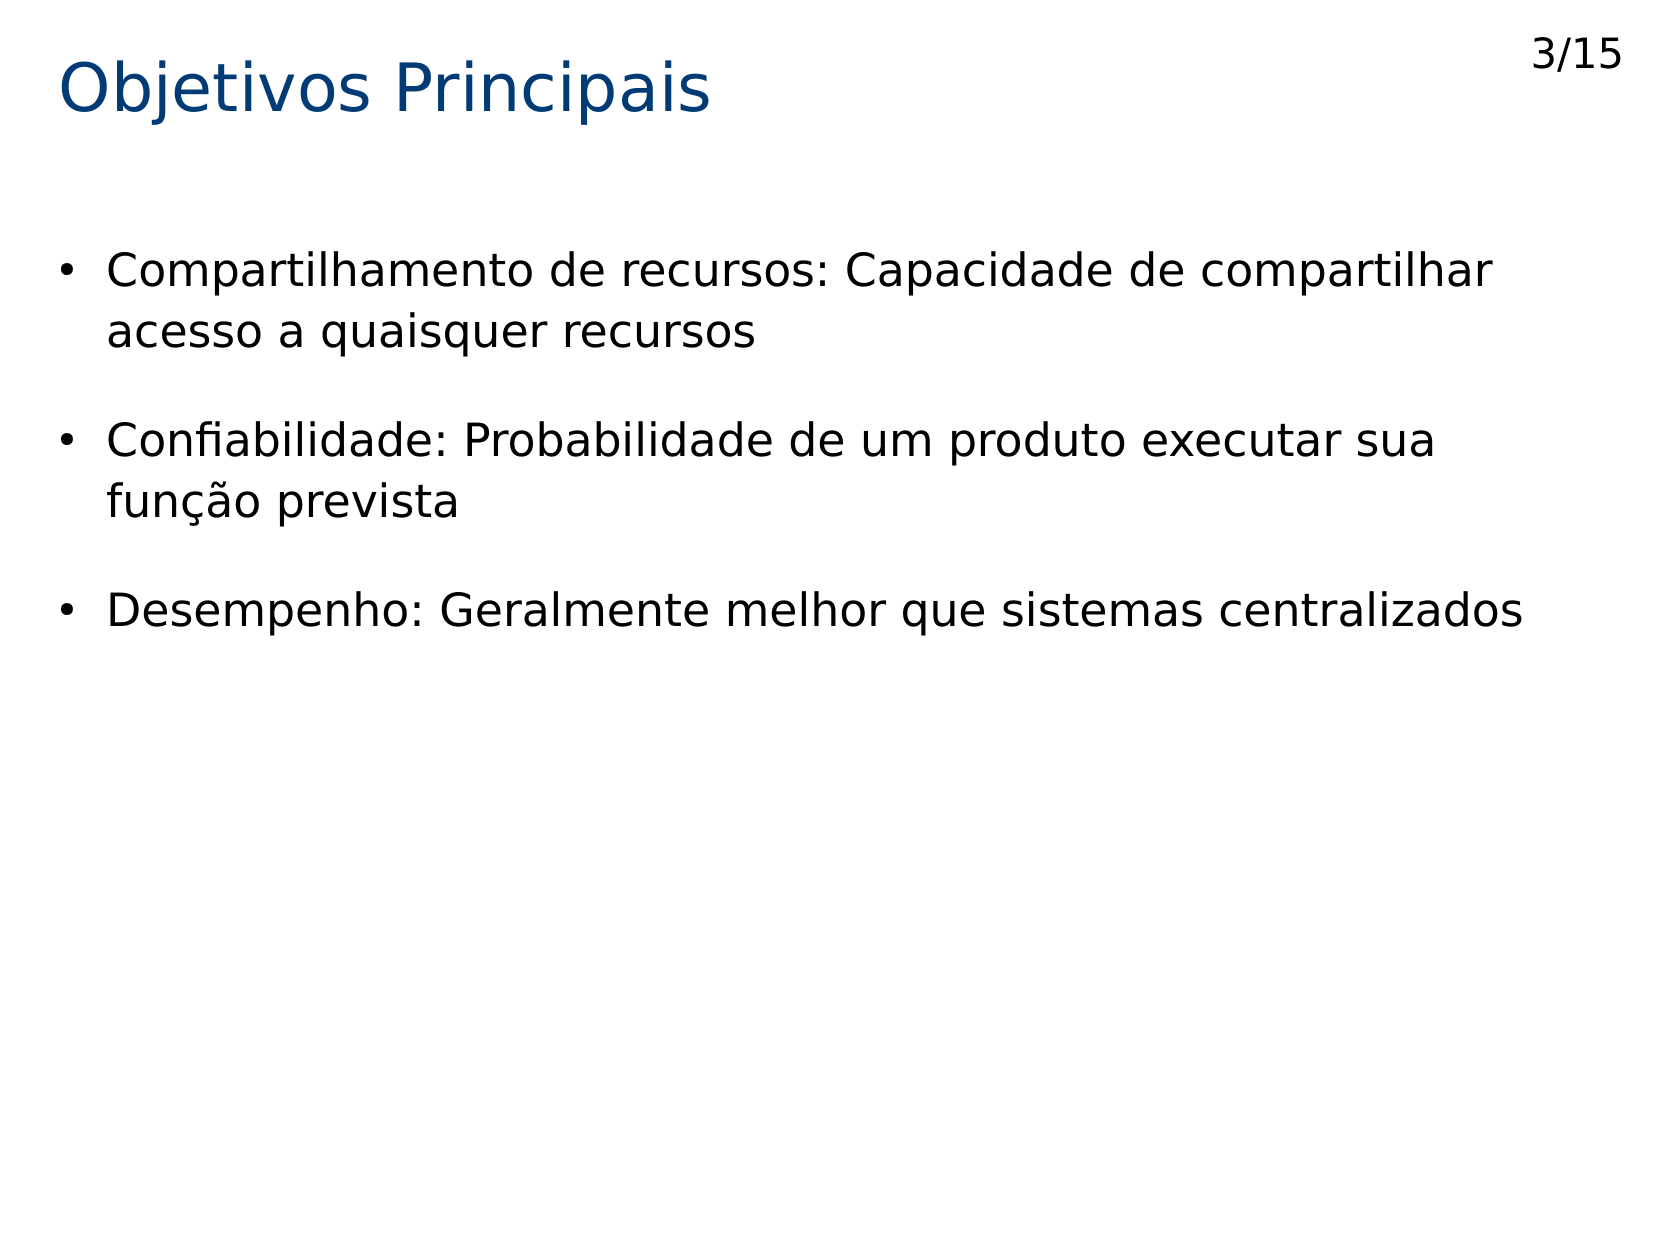

# Objetivos Principais
3
Compartilhamento de recursos: Capacidade de compartilhar acesso a quaisquer recursos
Confiabilidade: Probabilidade de um produto executar sua função prevista
Desempenho: Geralmente melhor que sistemas centralizados